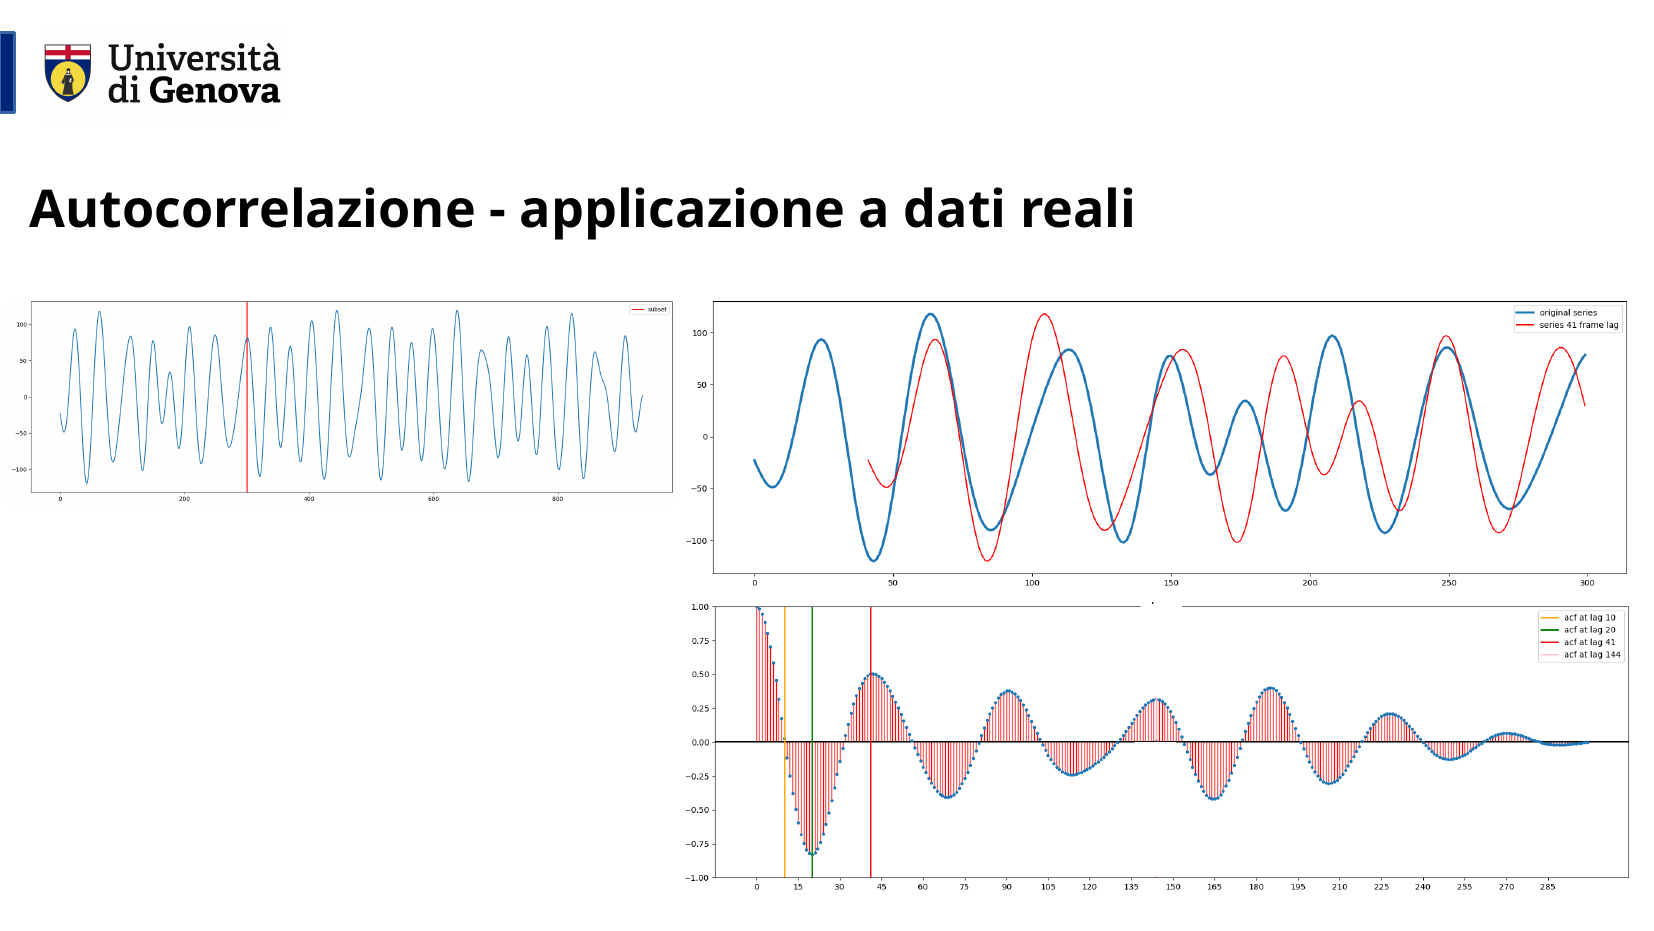

# Autocorrelazione - applicazione a dati reali